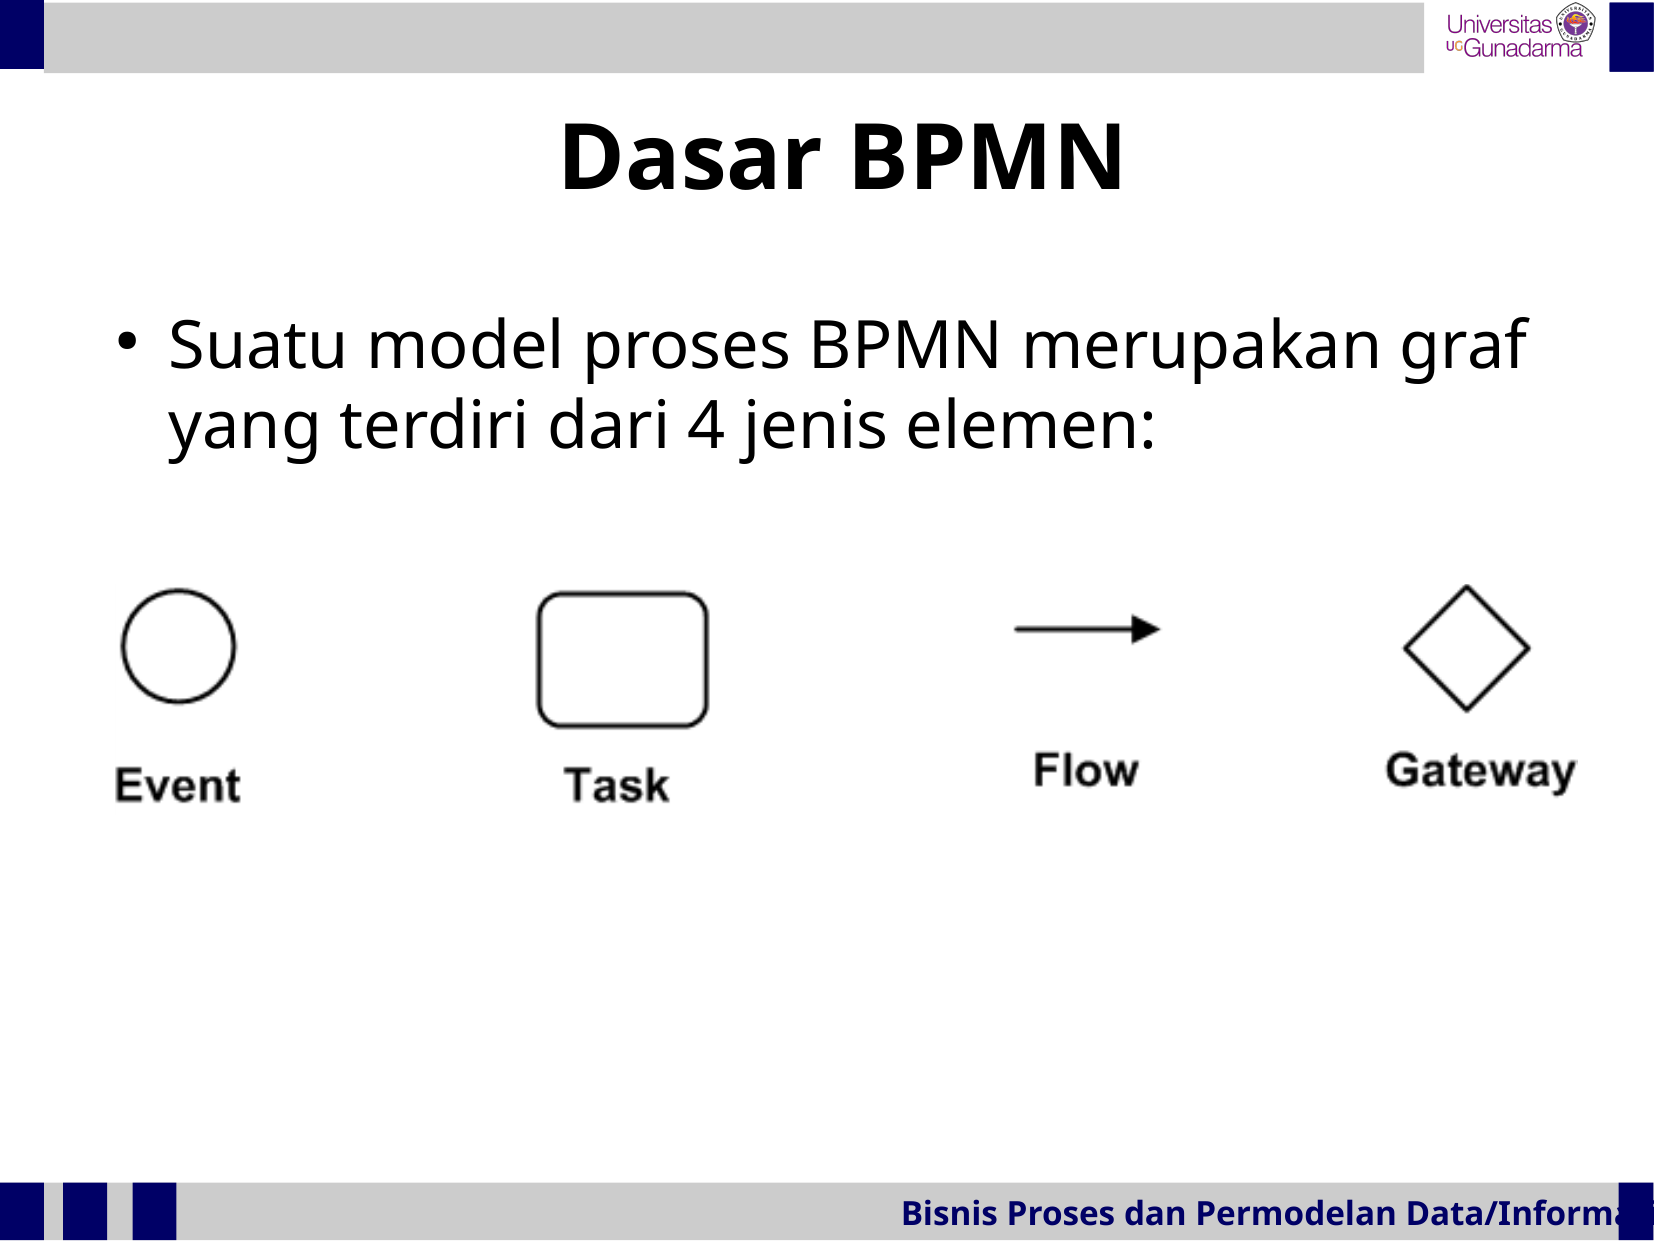

# Dasar BPMN
Suatu model proses BPMN merupakan graf yang terdiri dari 4 jenis elemen: